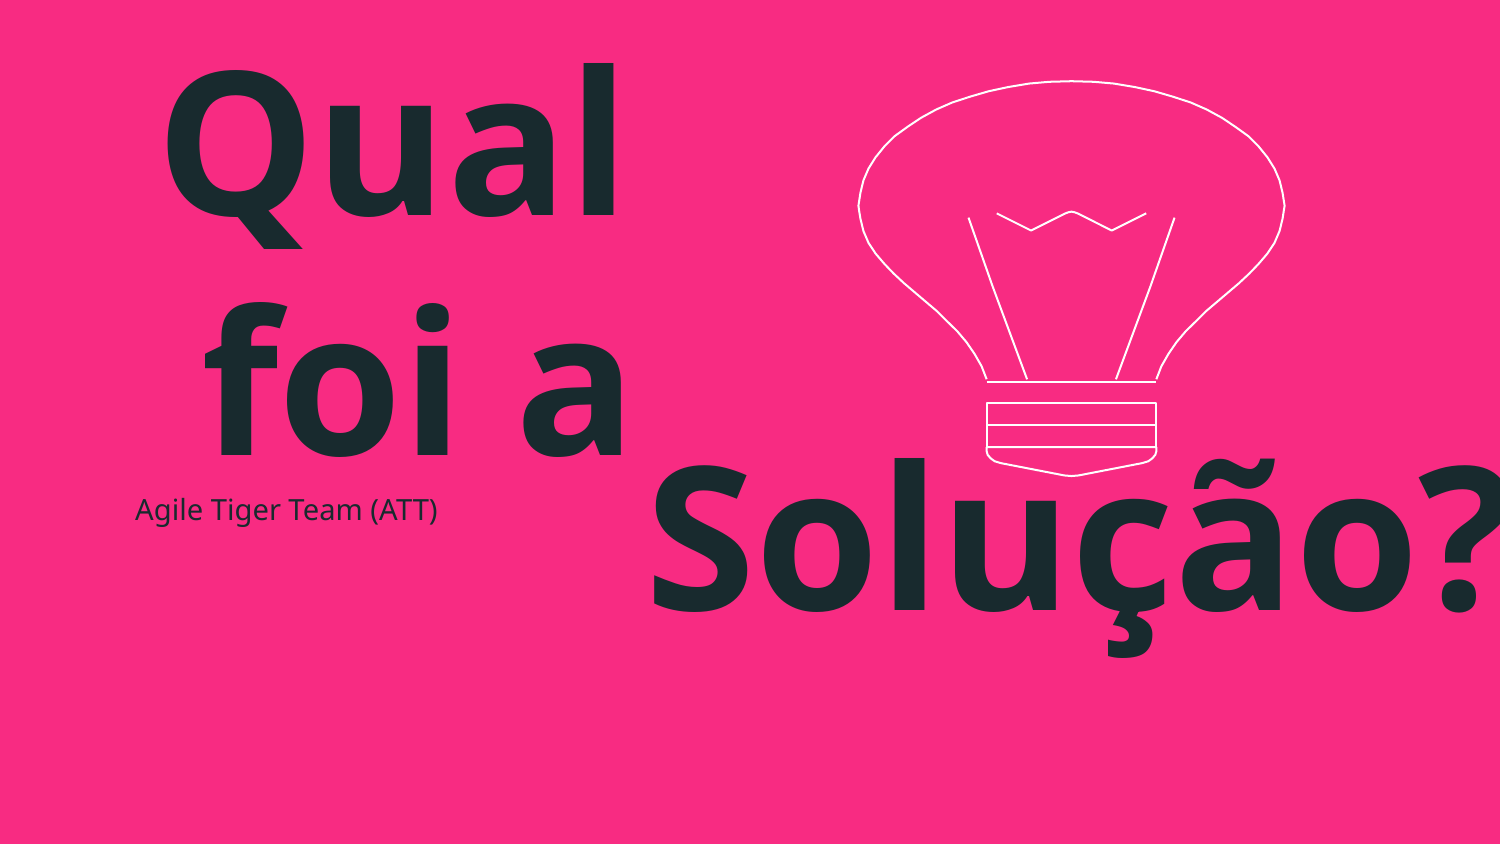

# Qual foi a
Solução?
Agile Tiger Team (ATT)